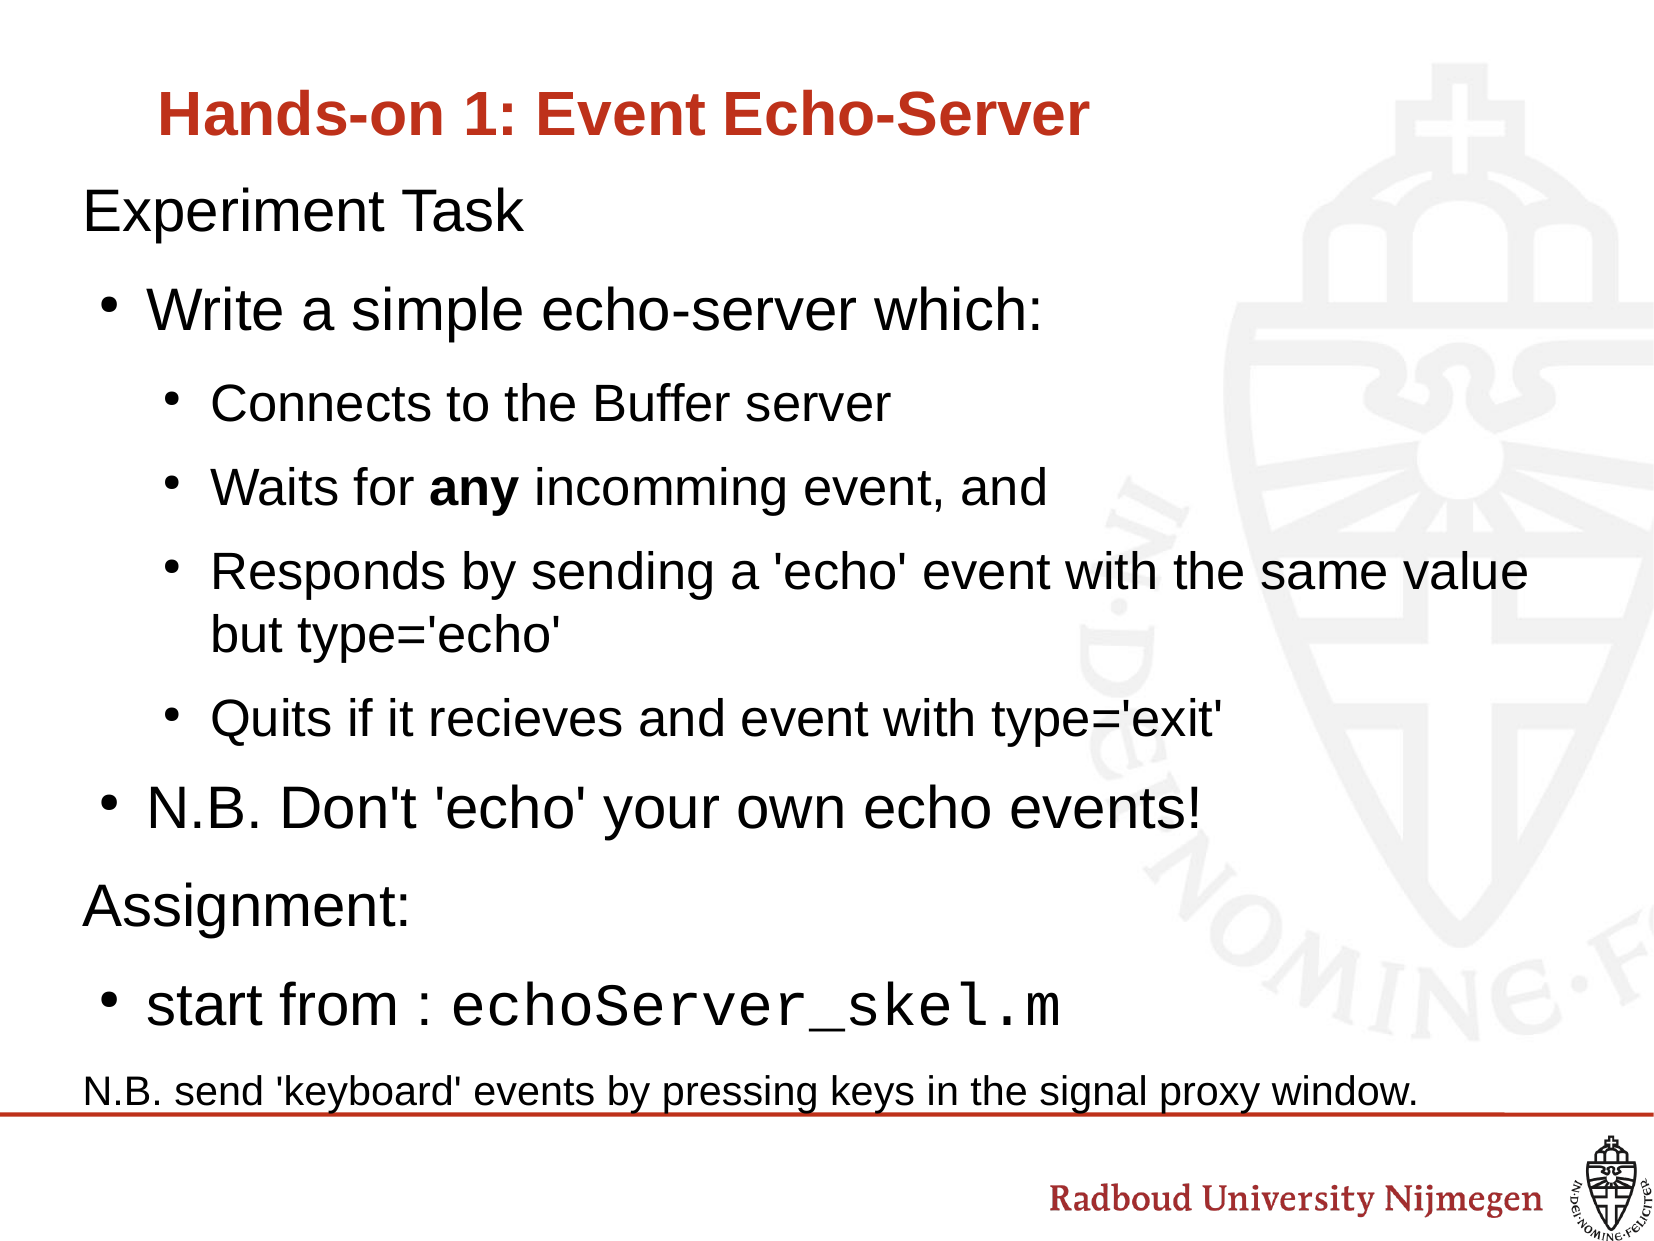

Hands-on 1: Event Echo-Server
# Experiment Task
Write a simple echo-server which:
Connects to the Buffer server
Waits for any incomming event, and
Responds by sending a 'echo' event with the same value but type='echo'
Quits if it recieves and event with type='exit'
N.B. Don't 'echo' your own echo events!
Assignment:
start from : echoServer_skel.m
N.B. send 'keyboard' events by pressing keys in the signal proxy window.